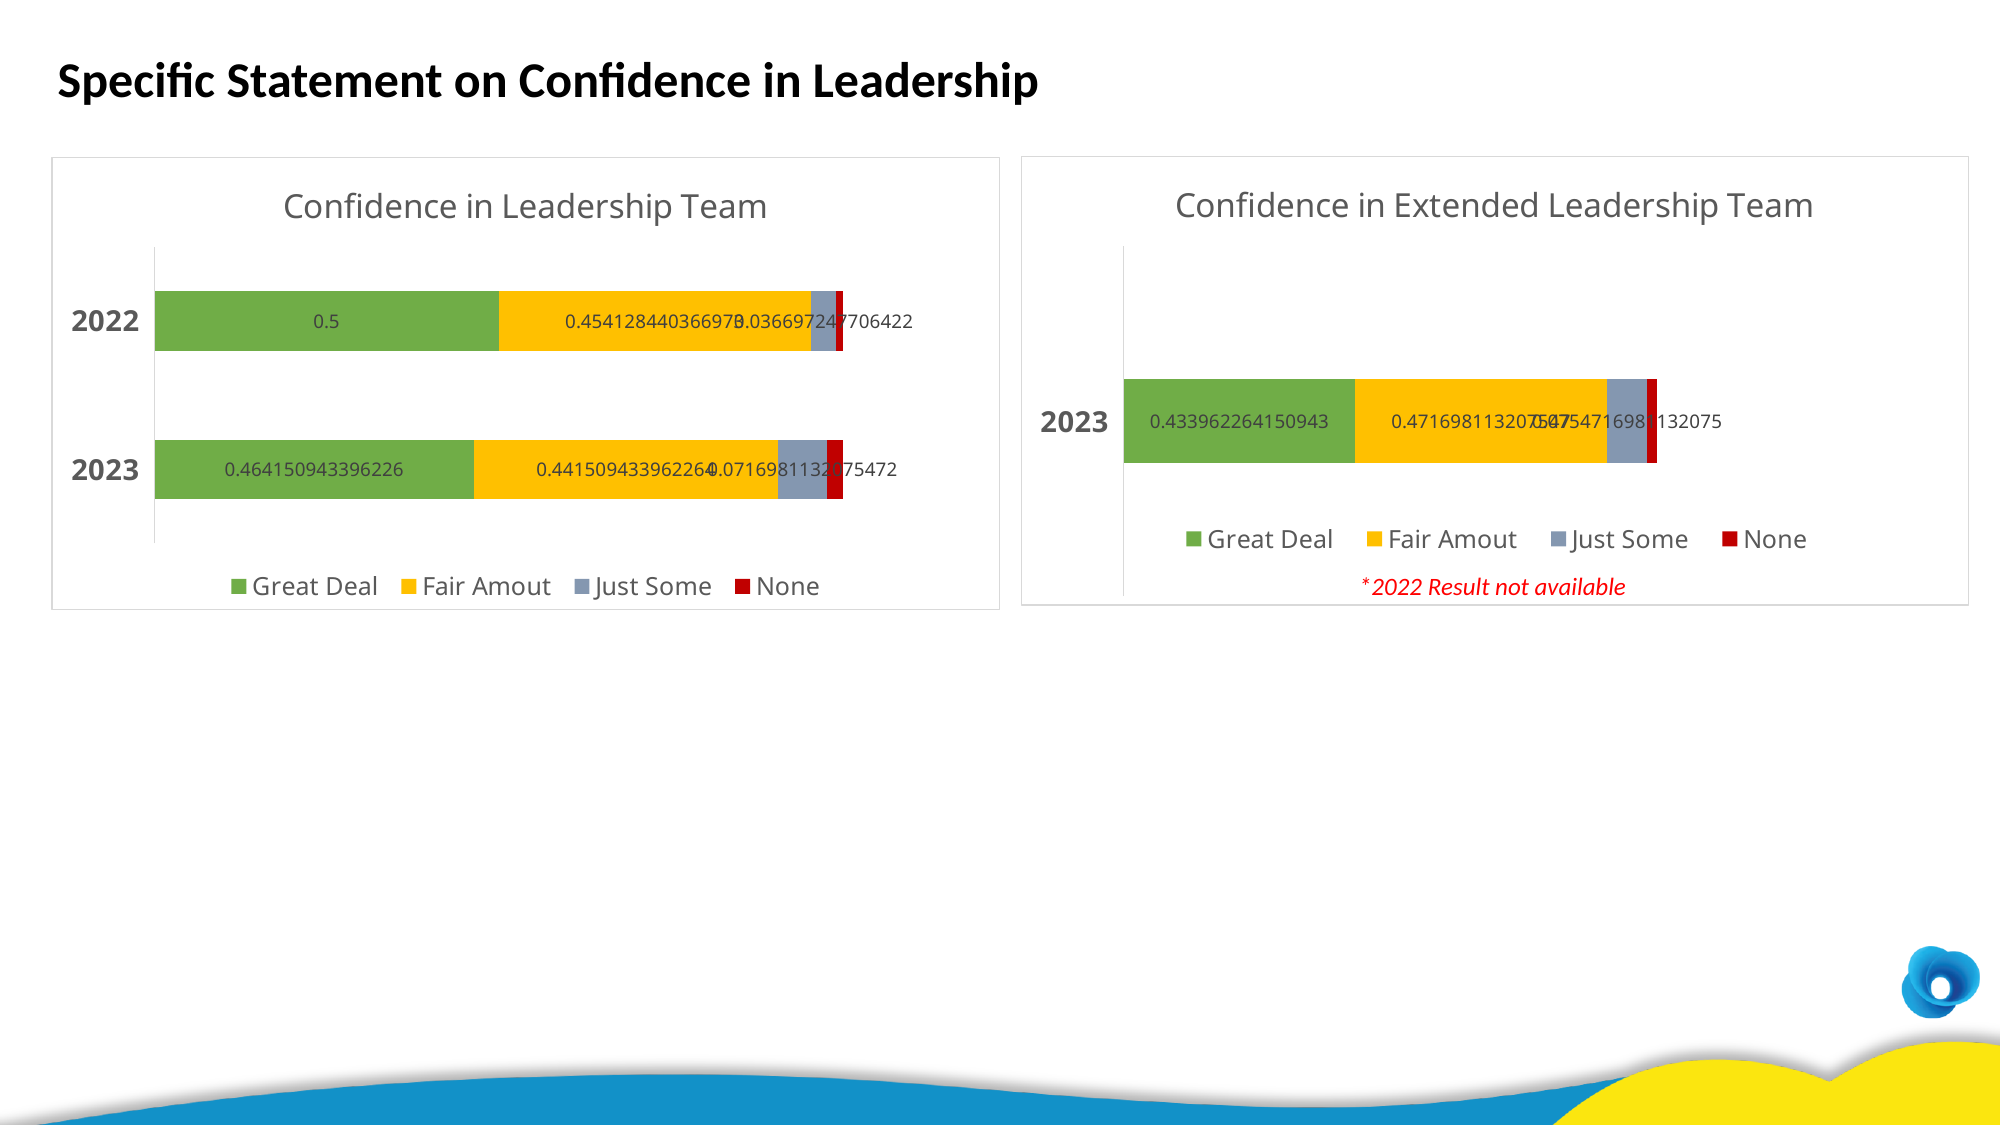

Specific Statement on Confidence in Leadership
### Chart: Confidence in Extended Leadership Team
| Category | Great Deal | Fair Amout | Just Some | None |
|---|---|---|---|---|
| 2023 | 0.433962264150943 | 0.471698113207547 | 0.0754716981132075 | 0.0188679245283019 |*2022 Result not available
### Chart: Confidence in Leadership Team
| Category | Great Deal | Fair Amout | Just Some | None |
|---|---|---|---|---|
| 2023 | 0.464150943396226 | 0.441509433962264 | 0.0716981132075472 | 0.0226415094339623 |
| 2022 | 0.5 | 0.454128440366973 | 0.036697247706422 | 0.00917431192660545 |